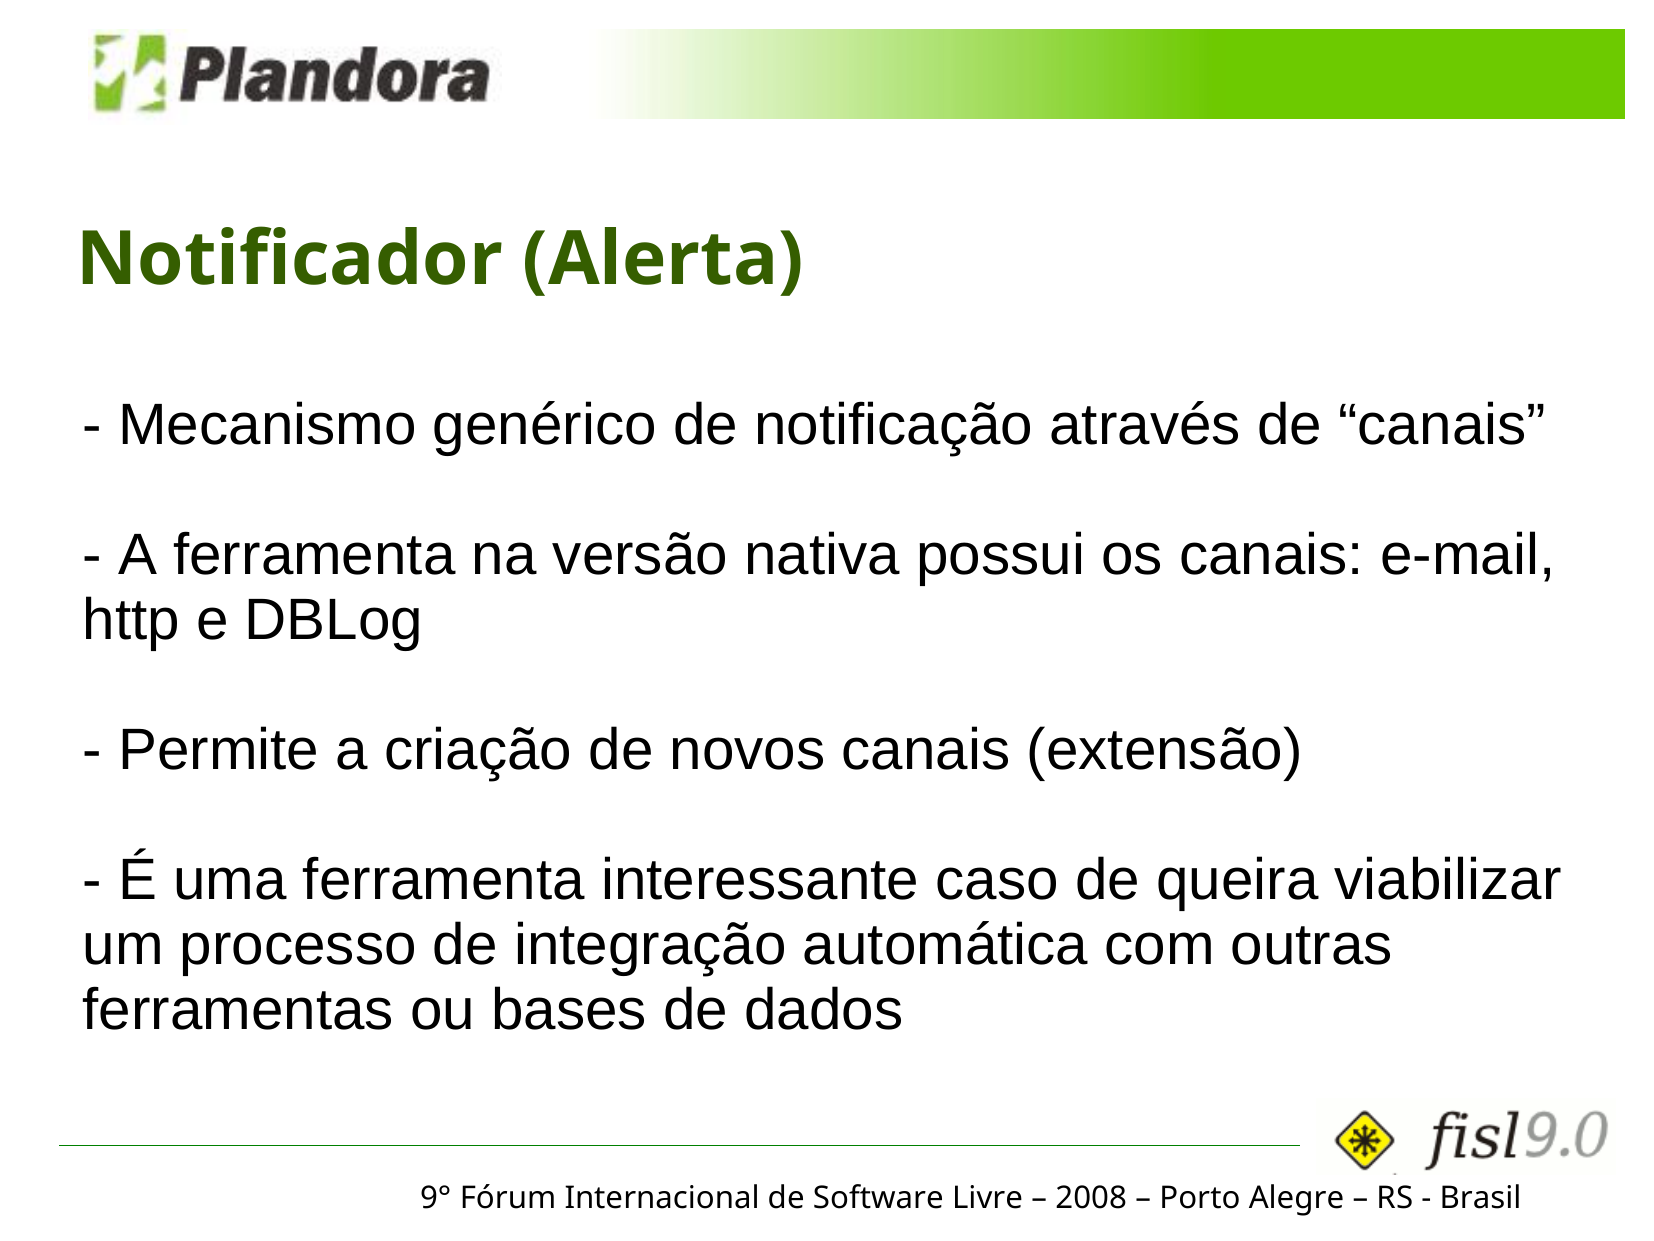

# Notificador (Alerta)
- Mecanismo genérico de notificação através de “canais”
- A ferramenta na versão nativa possui os canais: e-mail, http e DBLog
- Permite a criação de novos canais (extensão)
- É uma ferramenta interessante caso de queira viabilizar um processo de integração automática com outras ferramentas ou bases de dados